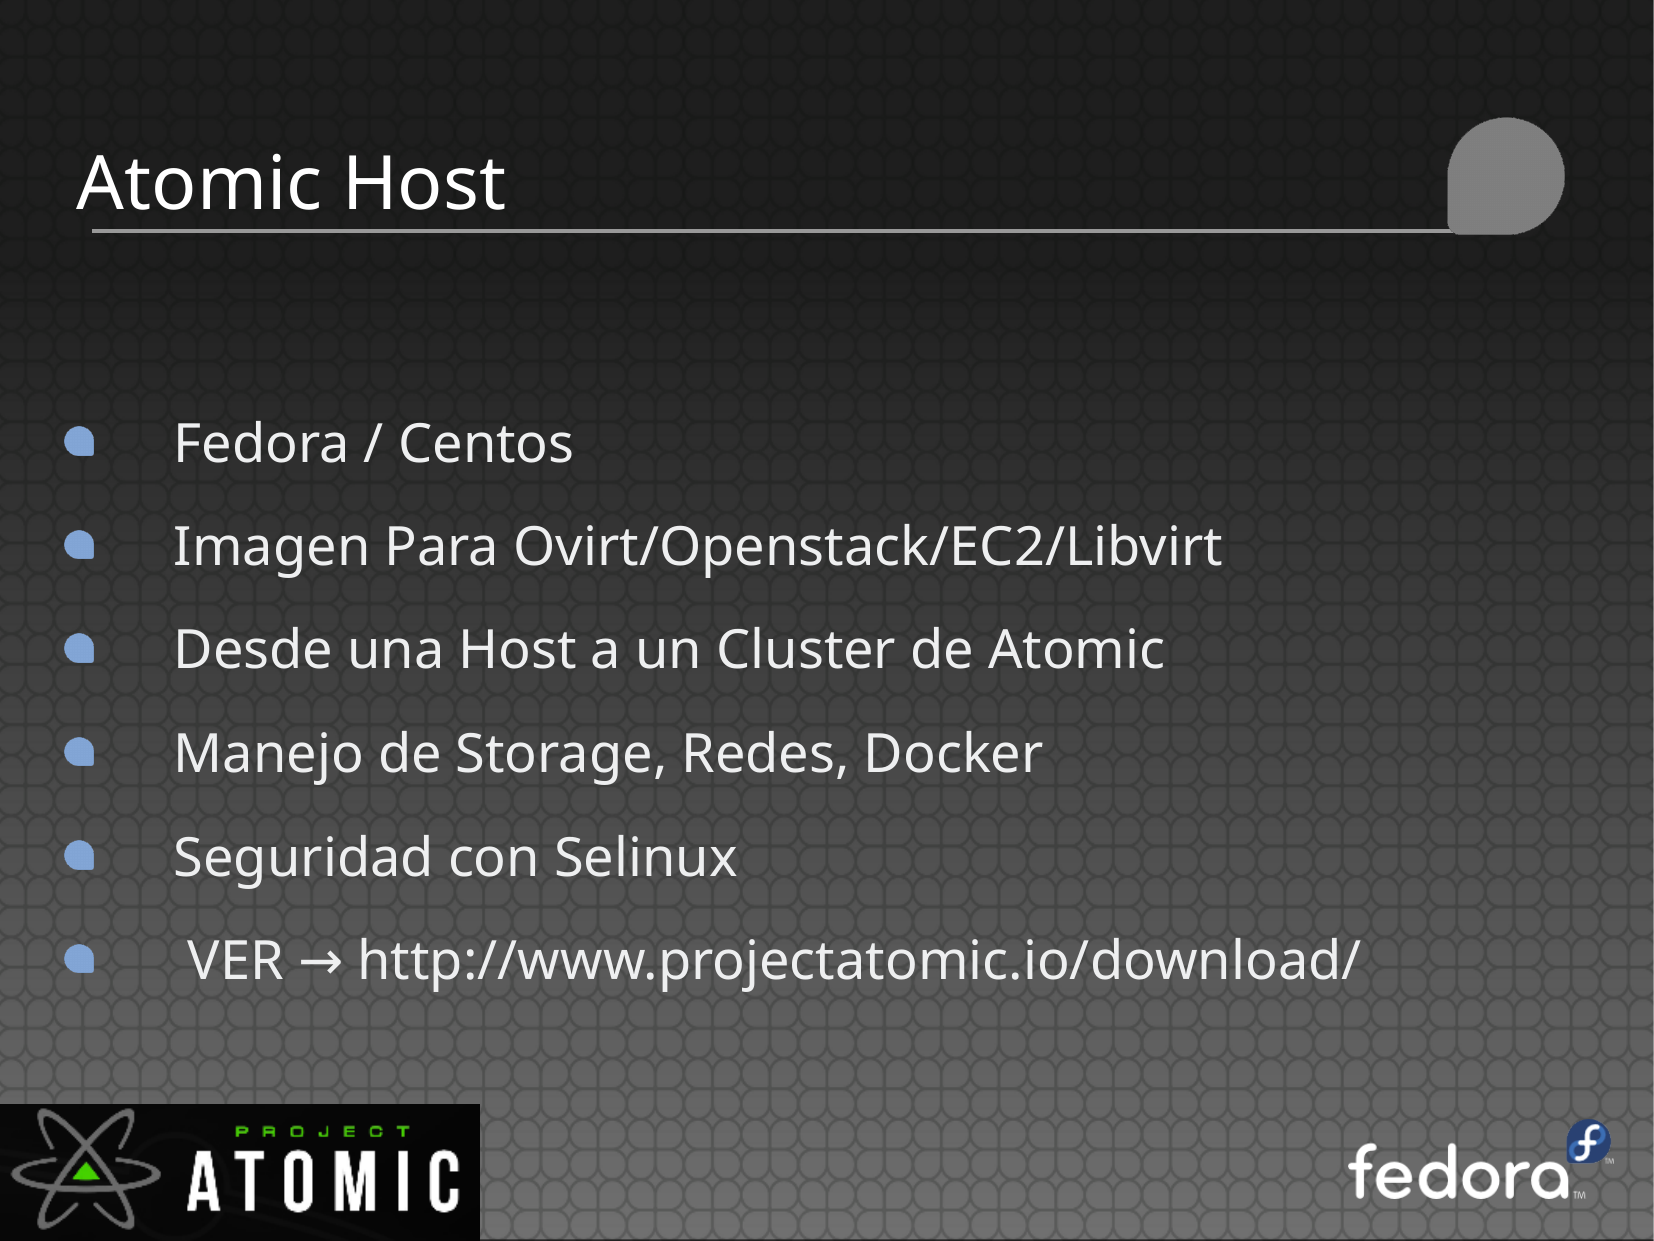

# Atomic Host
 Fedora / Centos
 Imagen Para Ovirt/Openstack/EC2/Libvirt
 Desde una Host a un Cluster de Atomic
 Manejo de Storage, Redes, Docker
 Seguridad con Selinux
 VER → http://www.projectatomic.io/download/